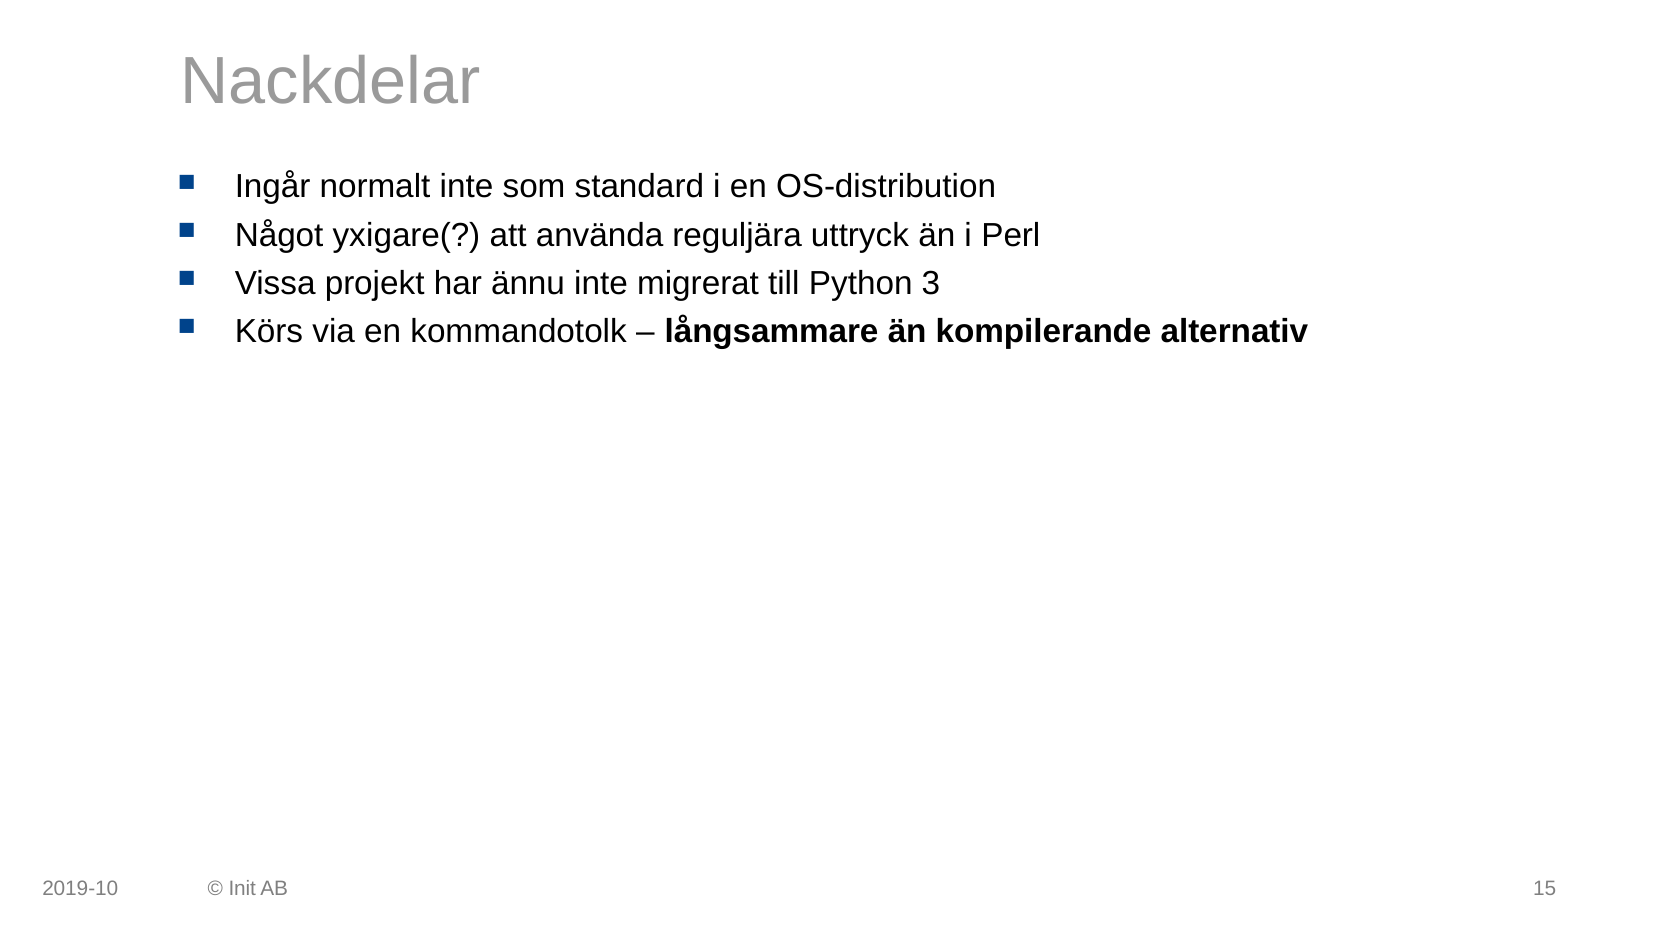

Nackdelar
Ingår normalt inte som standard i en OS-distribution
Något yxigare(?) att använda reguljära uttryck än i Perl
Vissa projekt har ännu inte migrerat till Python 3
Körs via en kommandotolk – långsammare än kompilerande alternativ
2019-10
© Init AB